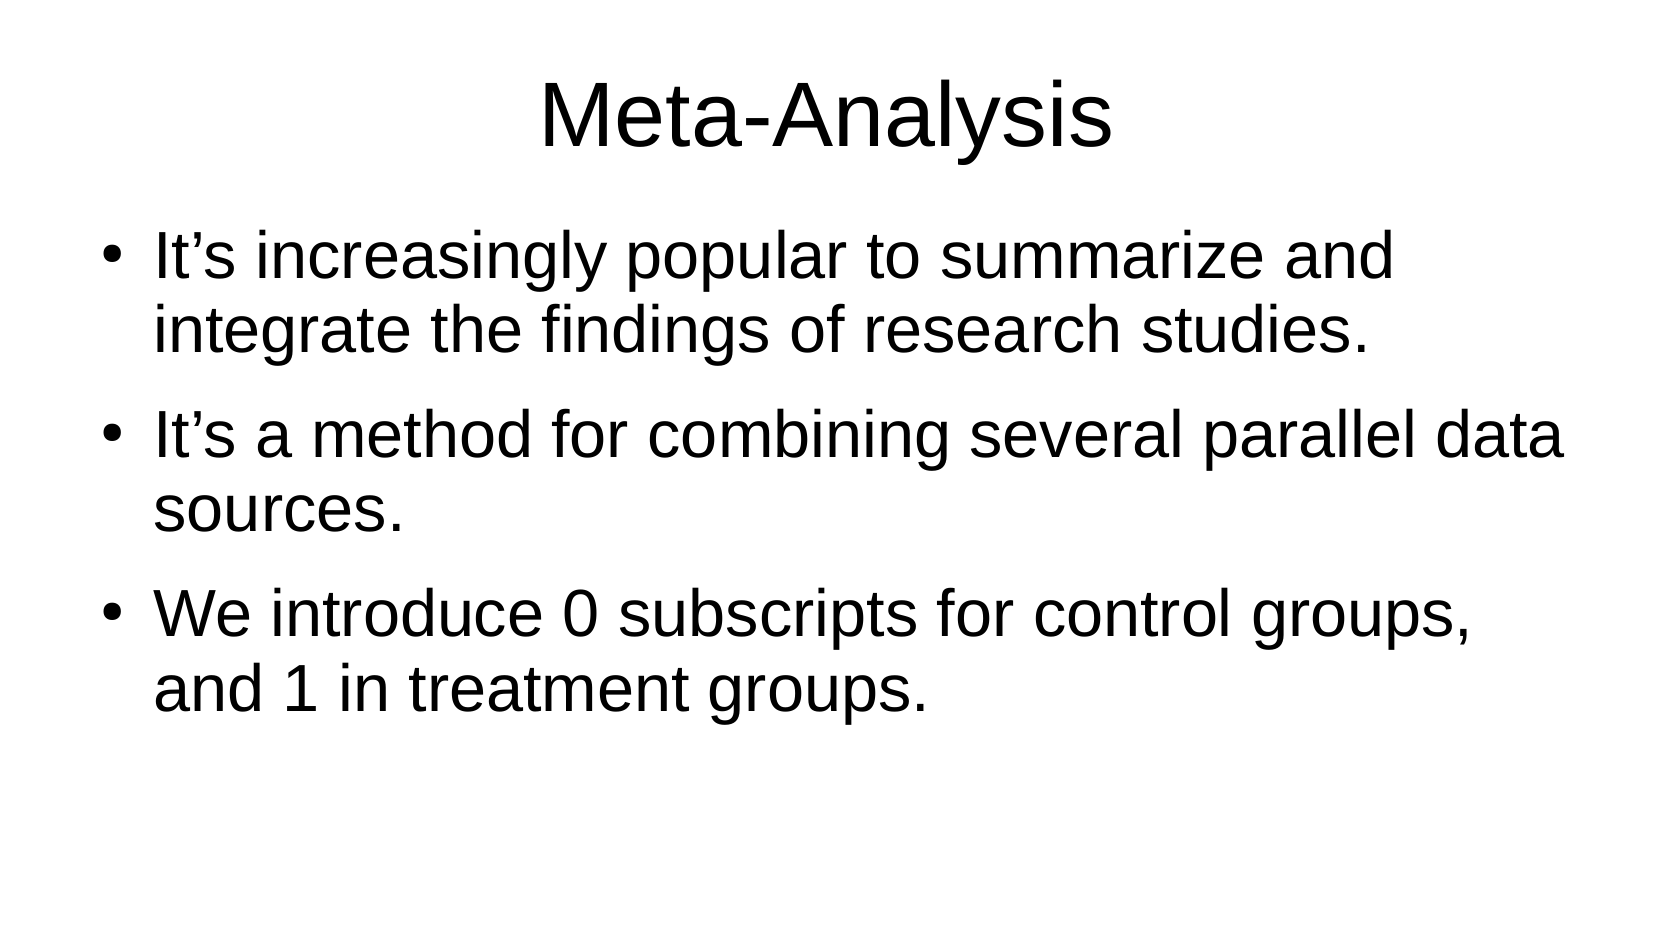

# Meta-Analysis
It’s increasingly popular to summarize and integrate the findings of research studies.
It’s a method for combining several parallel data sources.
We introduce 0 subscripts for control groups, and 1 in treatment groups.